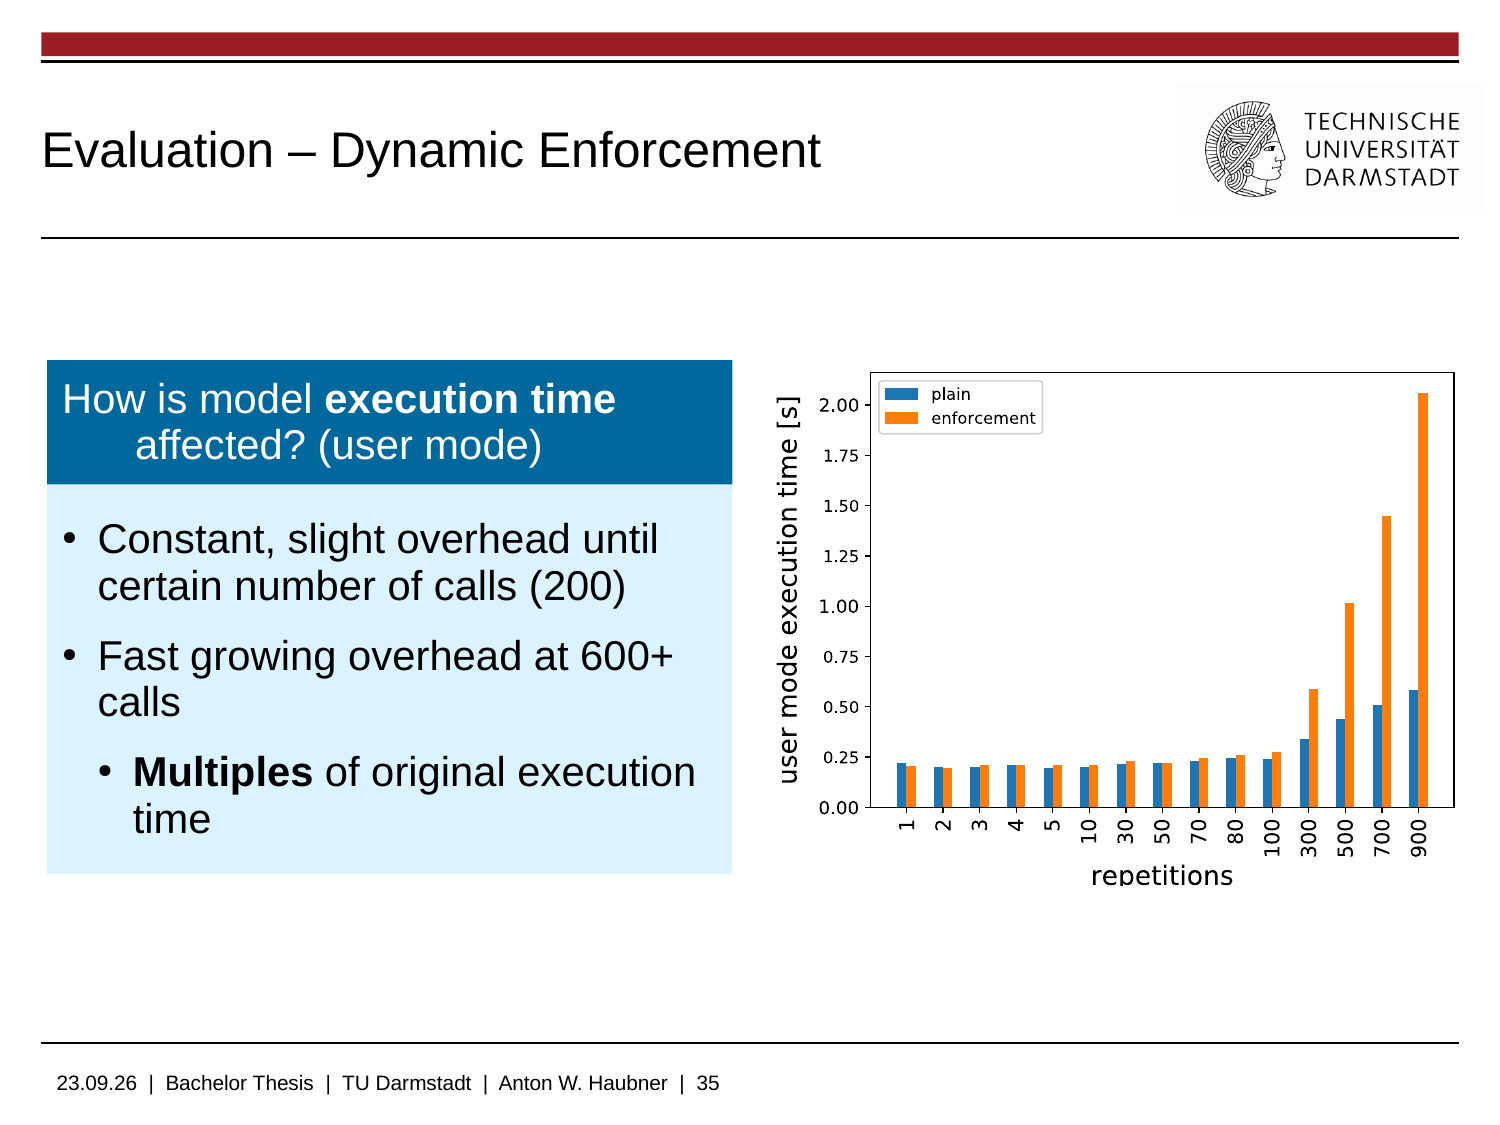

# Evaluation – Dynamic Enforcement
How is model execution time affected? (user mode)
Constant, slight overhead until certain number of calls (200)
Fast growing overhead at 600+ calls
Multiples of original execution time